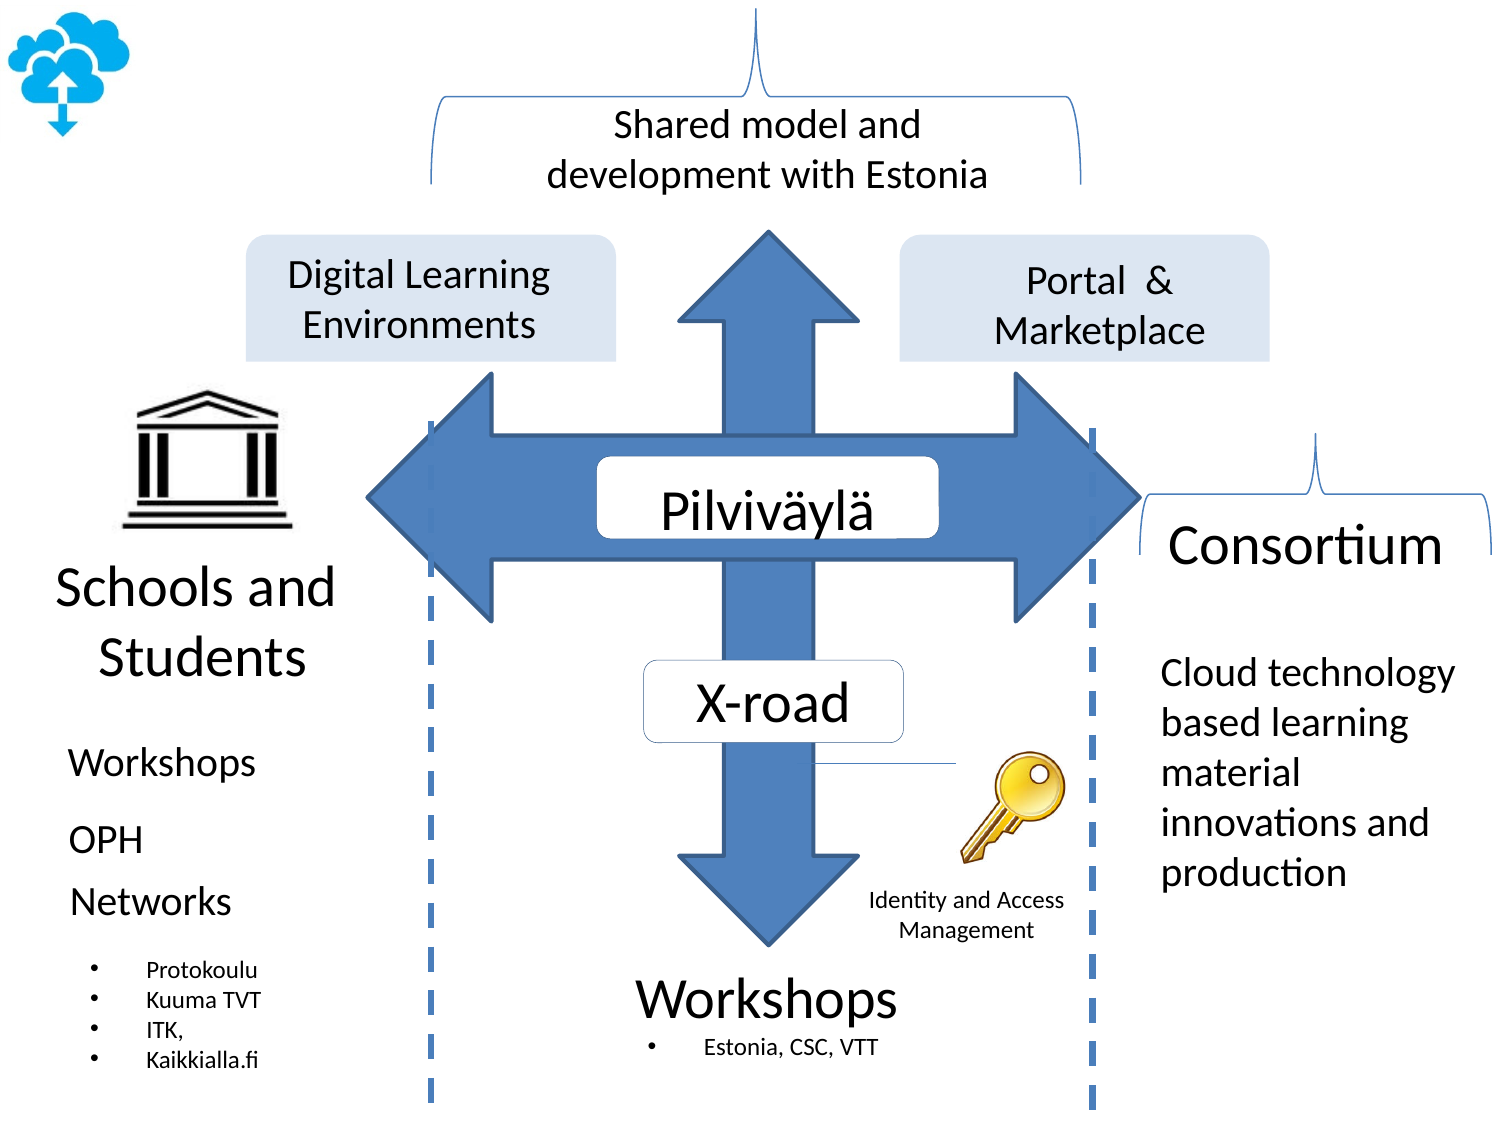

Shared model and development with Estonia
Digital Learning
Environments
Portal &
Marketplace
Pilviväylä
Consortium
Schools and
Students
Cloud technology
based learning
material
innovations and
production
X-road
Workshops
OPH
Networks
Identity and Access
Management
Protokoulu
Kuuma TVT
ITK,
Kaikkialla.fi
Workshops
Estonia, CSC, VTT